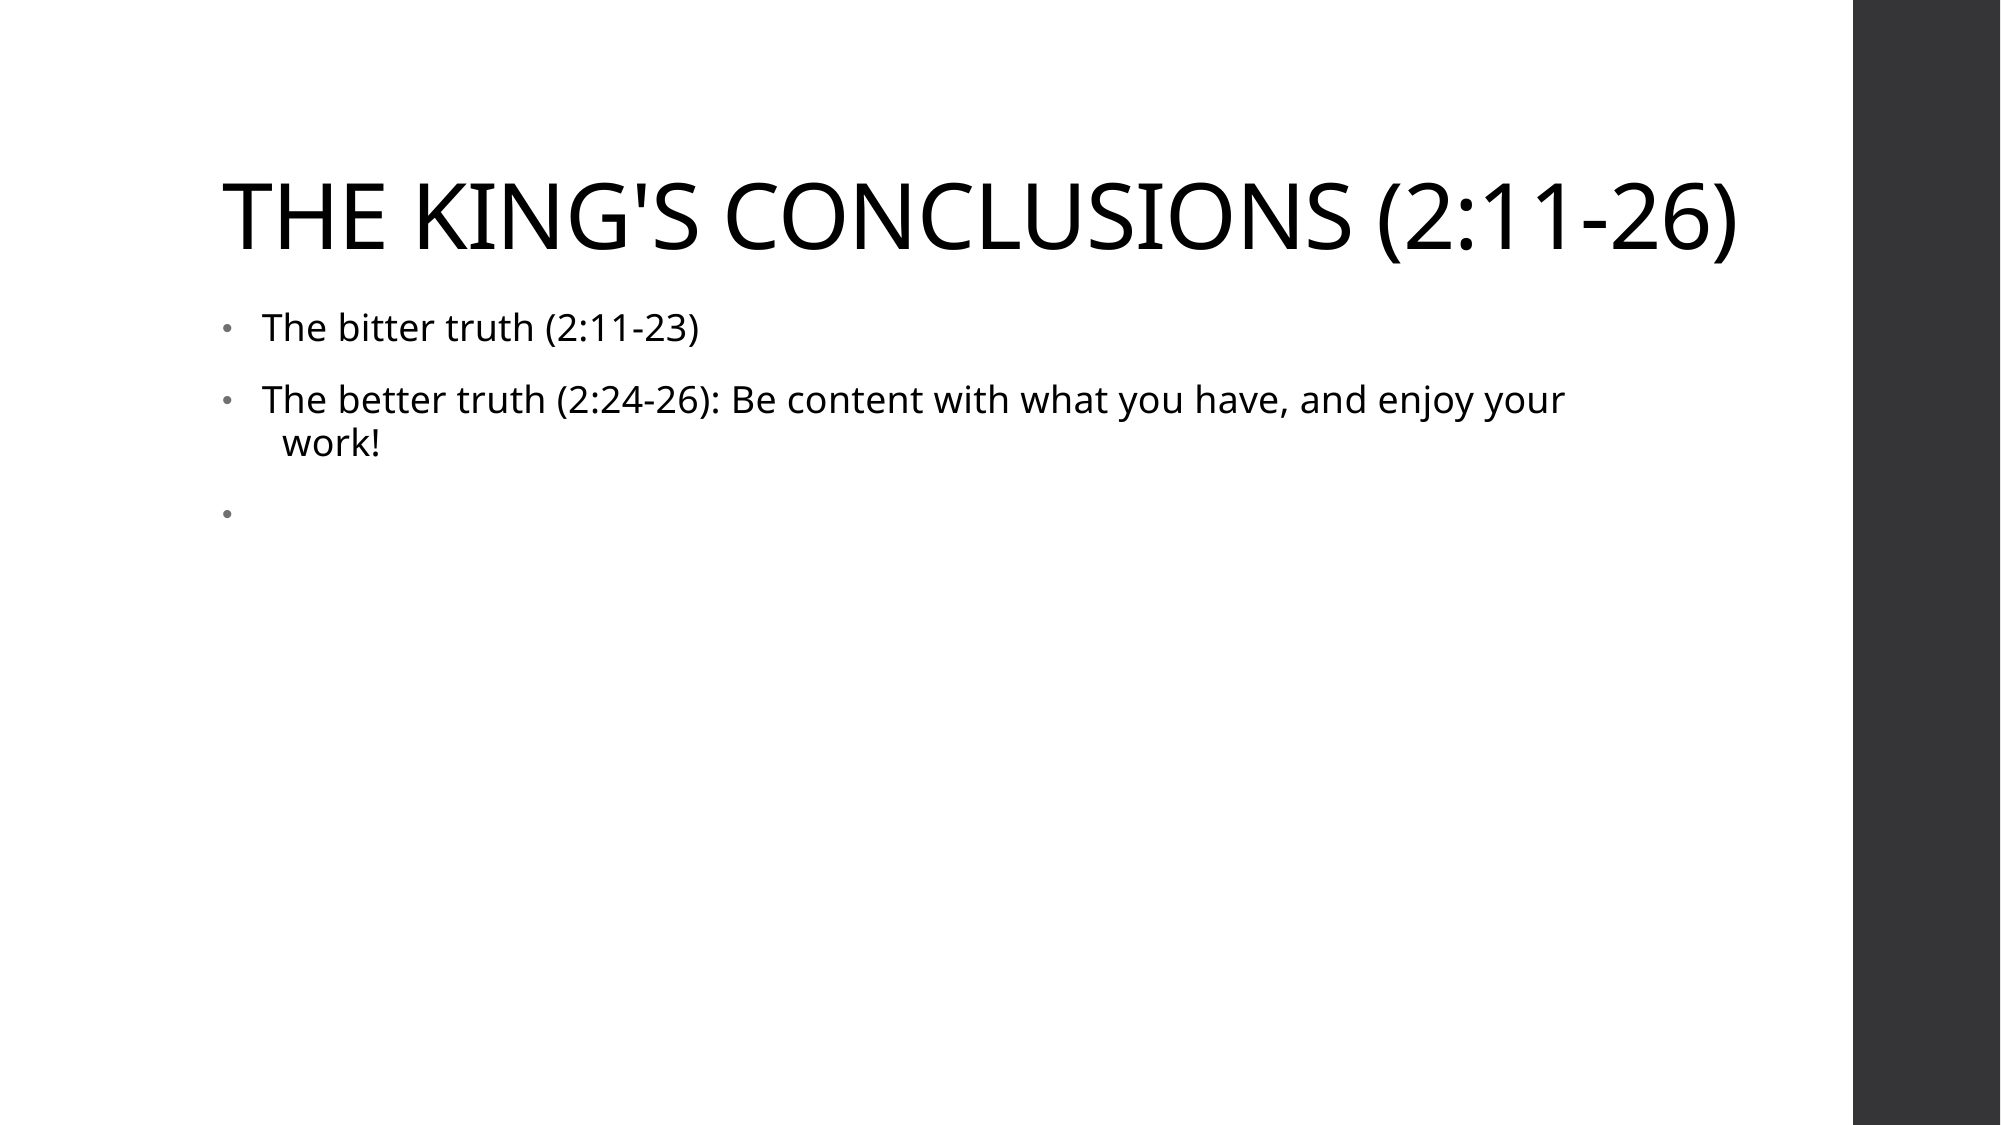

# THE KING'S CONCLUSIONS (2:11-26)
 The bitter truth (2:11-23)
 The better truth (2:24-26): Be content with what you have, and enjoy your work!